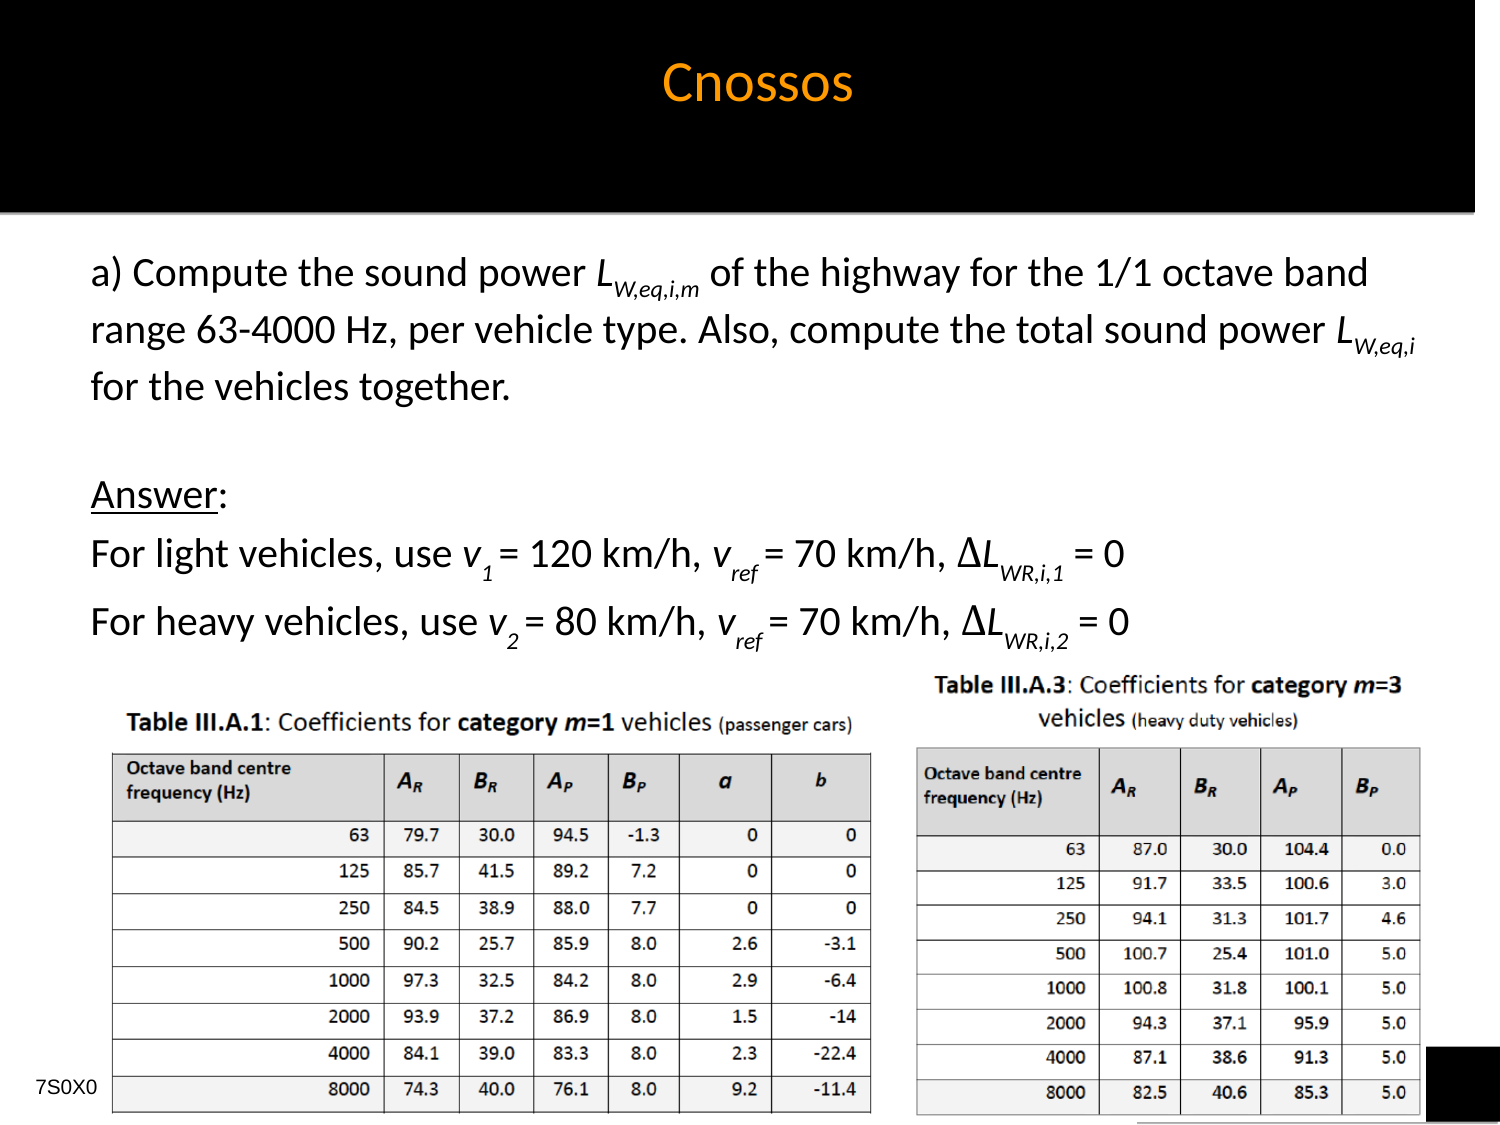

# Cnossos
a) Compute the sound power LW,eq,i,m of the highway for the 1/1 octave band range 63-4000 Hz, per vehicle type. Also, compute the total sound power LW,eq,i for the vehicles together.
Answer:
For light vehicles, use v1 = 120 km/h, vref = 70 km/h, ΔLWR,i,1 = 0
For heavy vehicles, use v2 = 80 km/h, vref = 70 km/h, ΔLWR,i,2 = 0
7S0X0
2017/02/09
PAGE